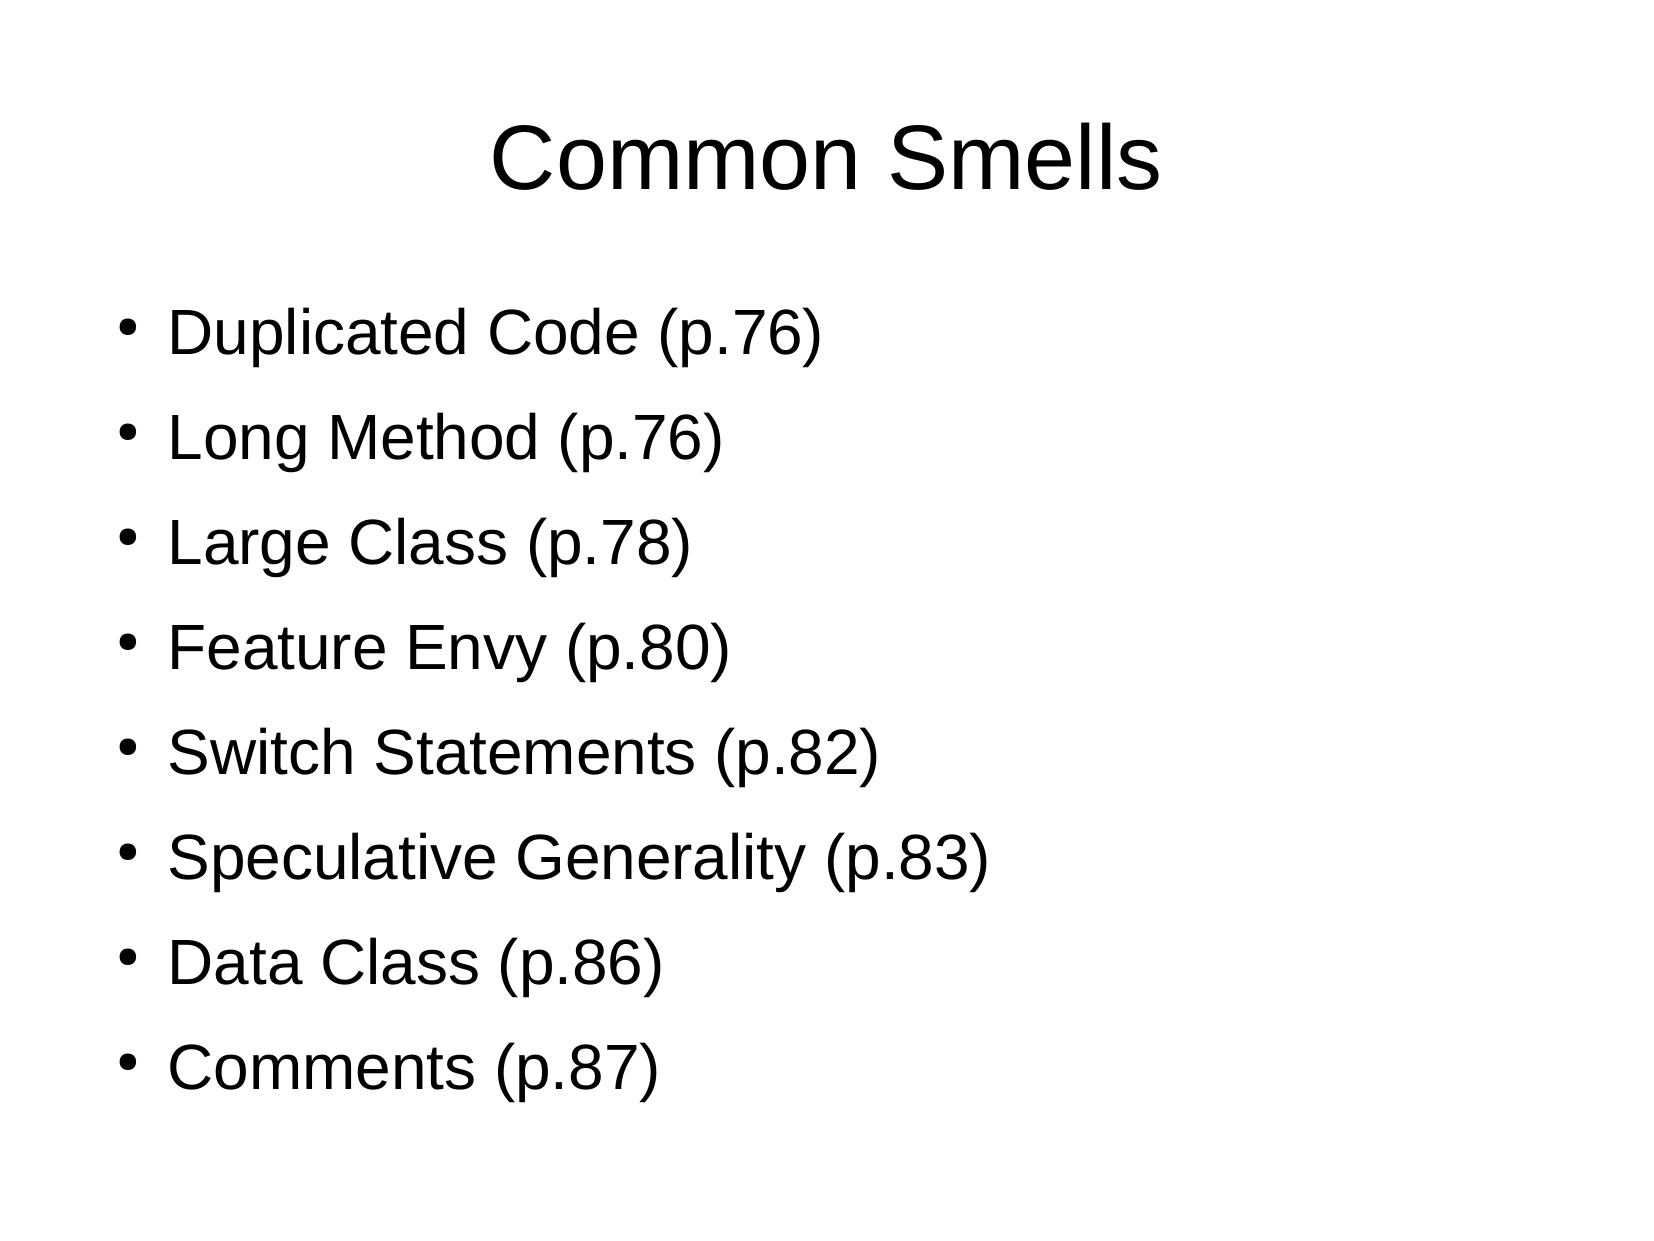

# Common Smells
Duplicated Code (p.76)
Long Method (p.76)
Large Class (p.78)
Feature Envy (p.80)
Switch Statements (p.82)
Speculative Generality (p.83)
Data Class (p.86)
Comments (p.87)